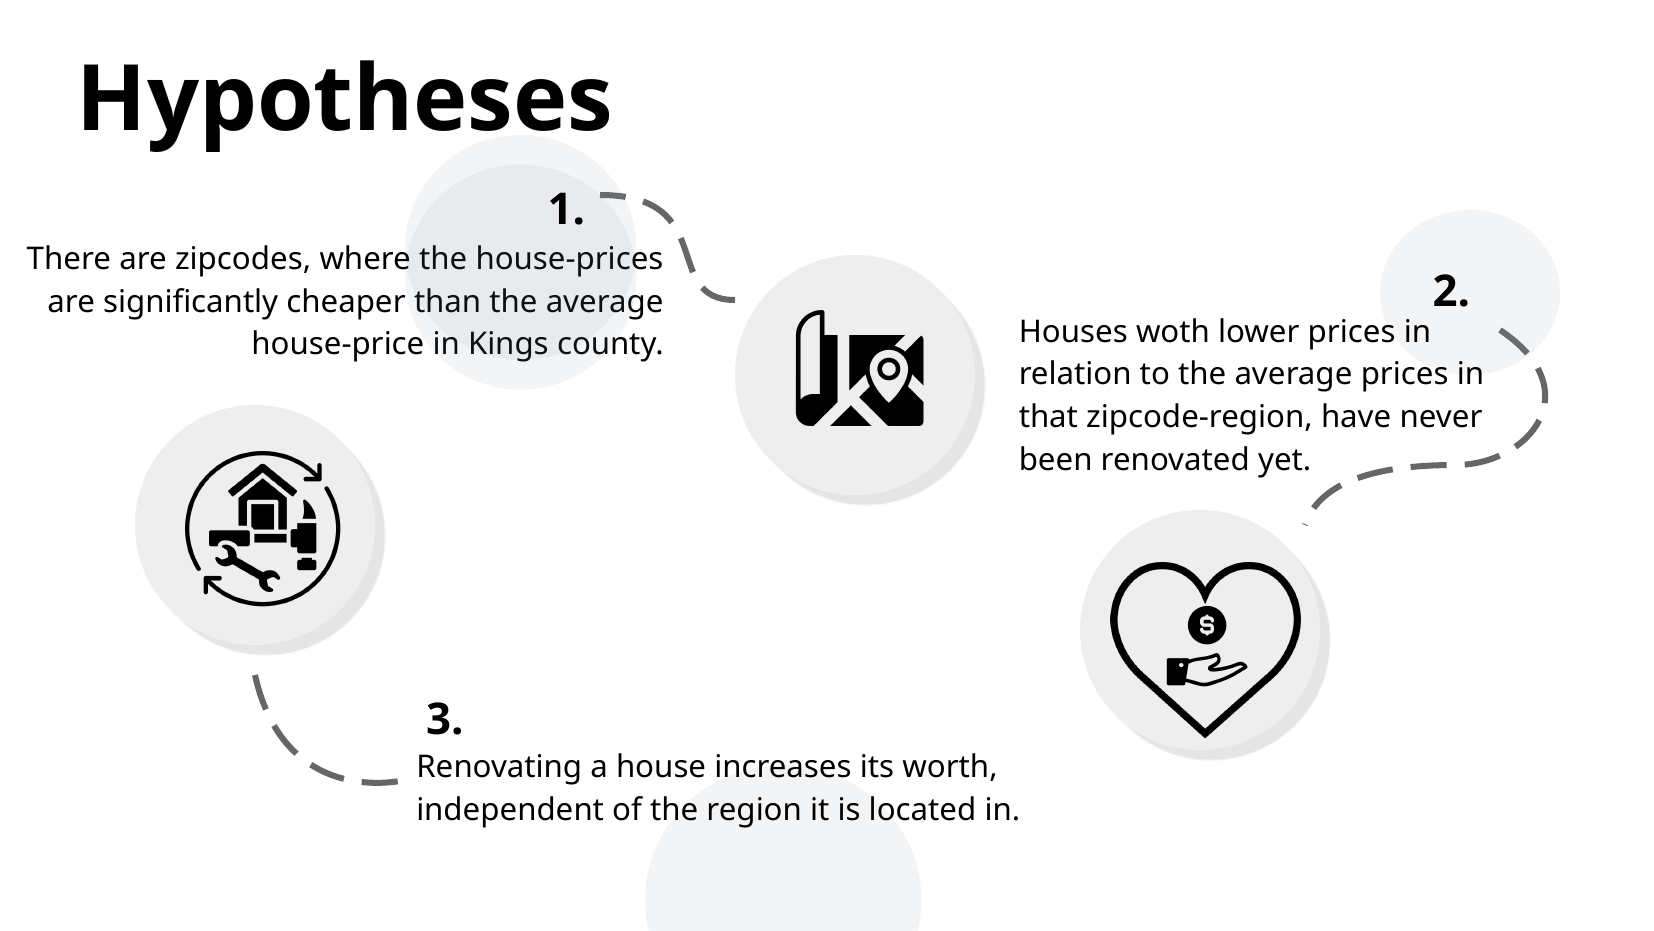

# Hypotheses
1.
There are zipcodes, where the house-prices are significantly cheaper than the average house-price in Kings county.
2.
Houses woth lower prices in relation to the average prices in that zipcode-region, have never been renovated yet.
3.
Renovating a house increases its worth, independent of the region it is located in.